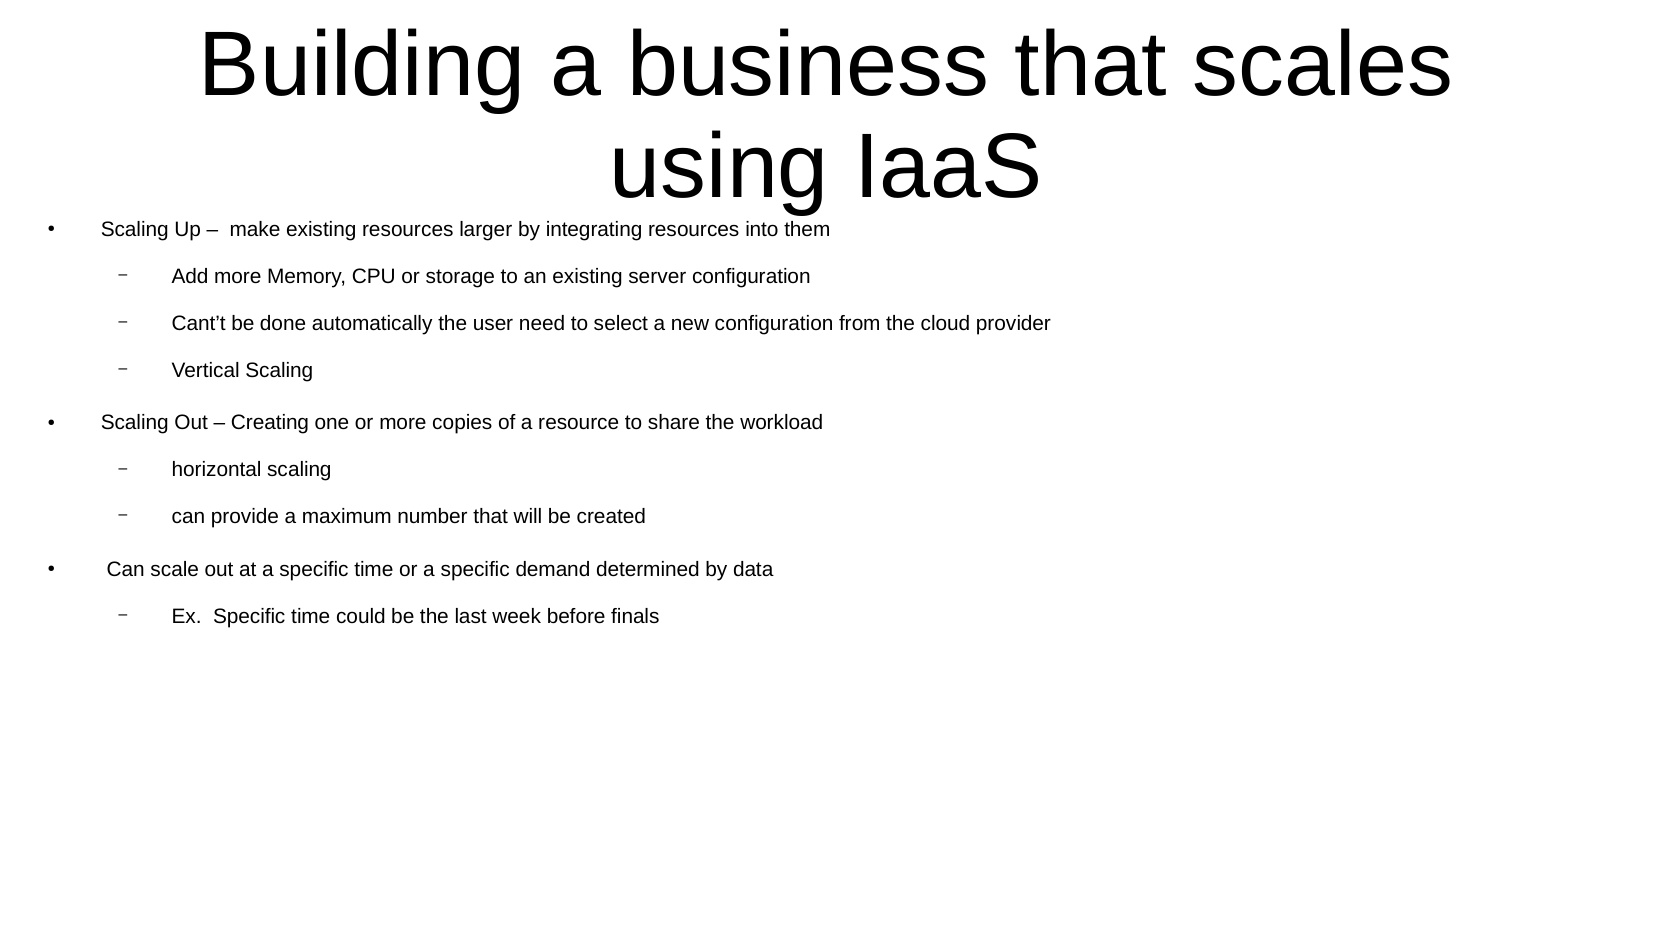

# Building a business that scales using IaaS
Scaling Up – make existing resources larger by integrating resources into them
Add more Memory, CPU or storage to an existing server configuration
Cant’t be done automatically the user need to select a new configuration from the cloud provider
Vertical Scaling
Scaling Out – Creating one or more copies of a resource to share the workload
horizontal scaling
can provide a maximum number that will be created
 Can scale out at a specific time or a specific demand determined by data
Ex. Specific time could be the last week before finals